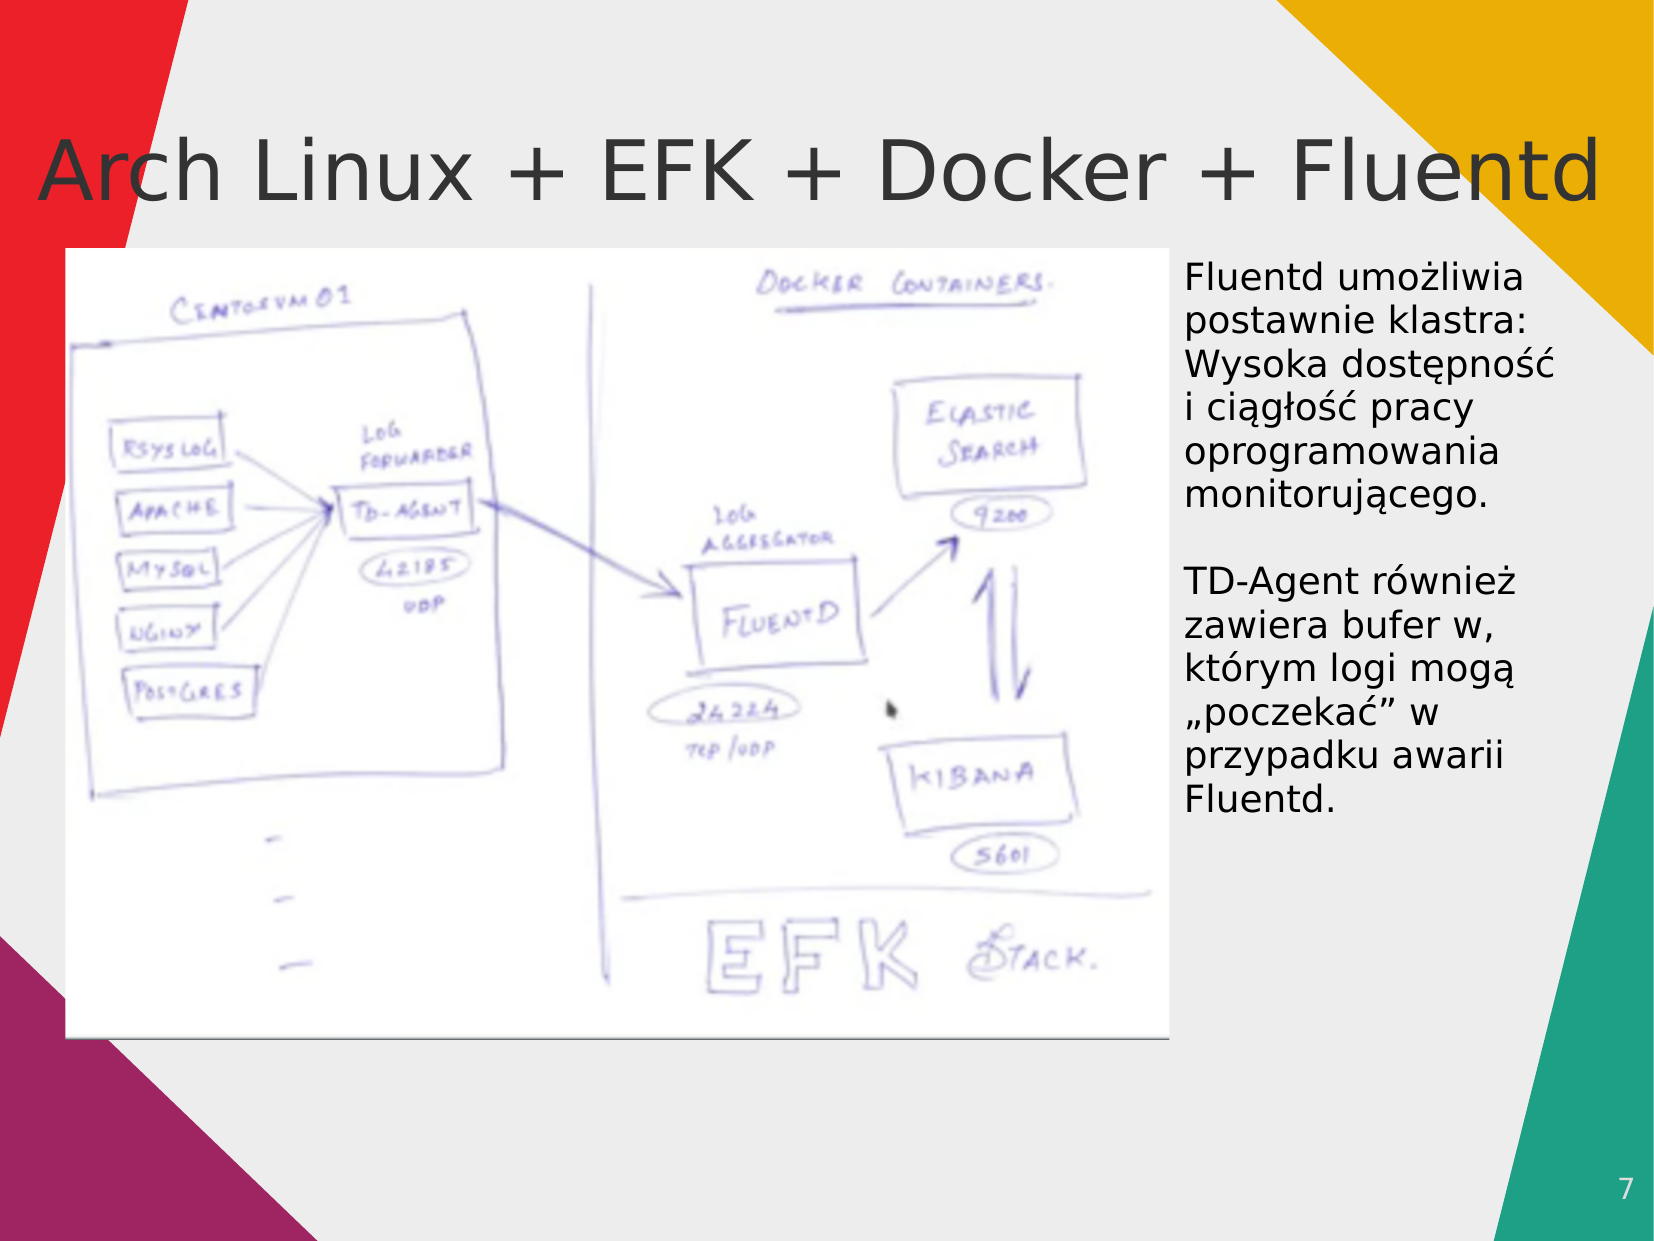

# Arch Linux + EFK + Docker + Fluentd
Fluentd umożliwia postawnie klastra: Wysoka dostępność i ciągłość pracy oprogramowania monitorującego.
TD-Agent również zawiera bufer w, którym logi mogą „poczekać” w przypadku awarii Fluentd.
7